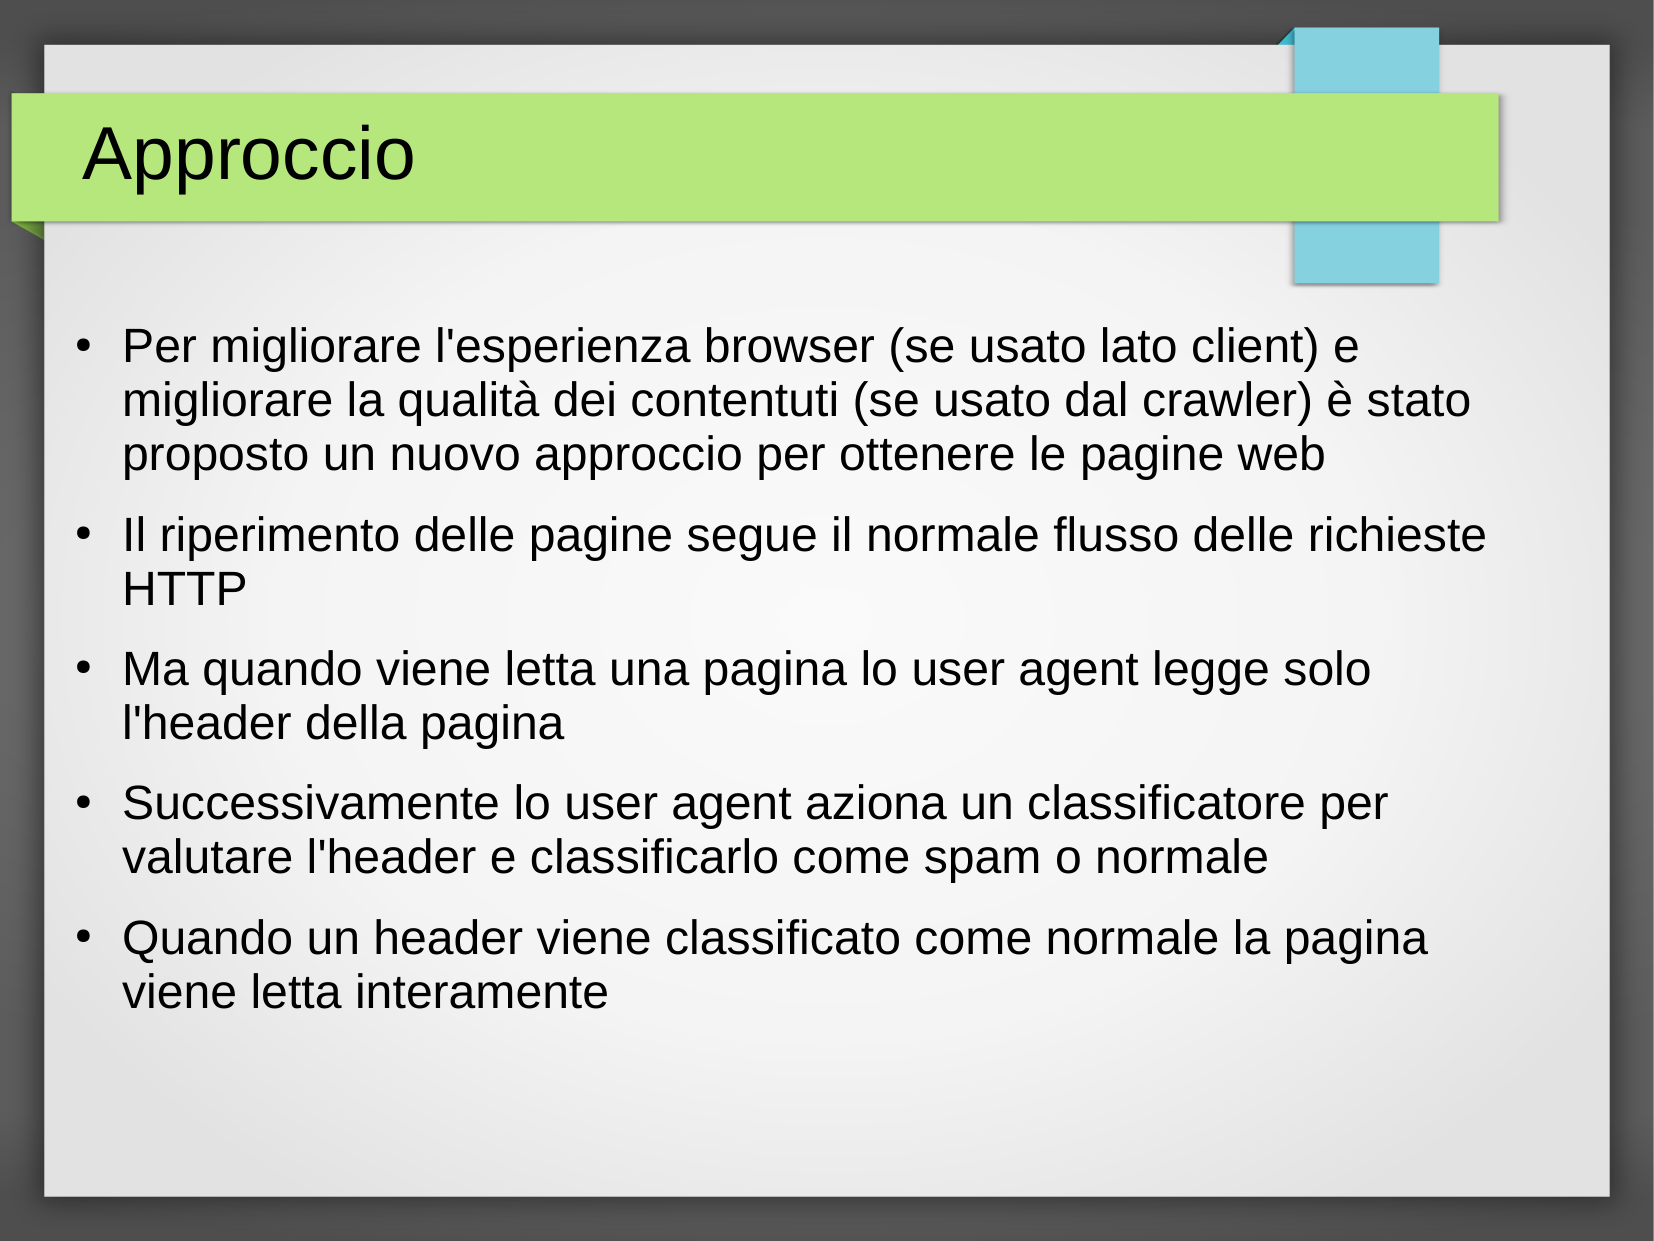

# Approccio
Per migliorare l'esperienza browser (se usato lato client) e migliorare la qualità dei contentuti (se usato dal crawler) è stato proposto un nuovo approccio per ottenere le pagine web
Il riperimento delle pagine segue il normale flusso delle richieste HTTP
Ma quando viene letta una pagina lo user agent legge solo l'header della pagina
Successivamente lo user agent aziona un classificatore per valutare l'header e classificarlo come spam o normale
Quando un header viene classificato come normale la pagina viene letta interamente